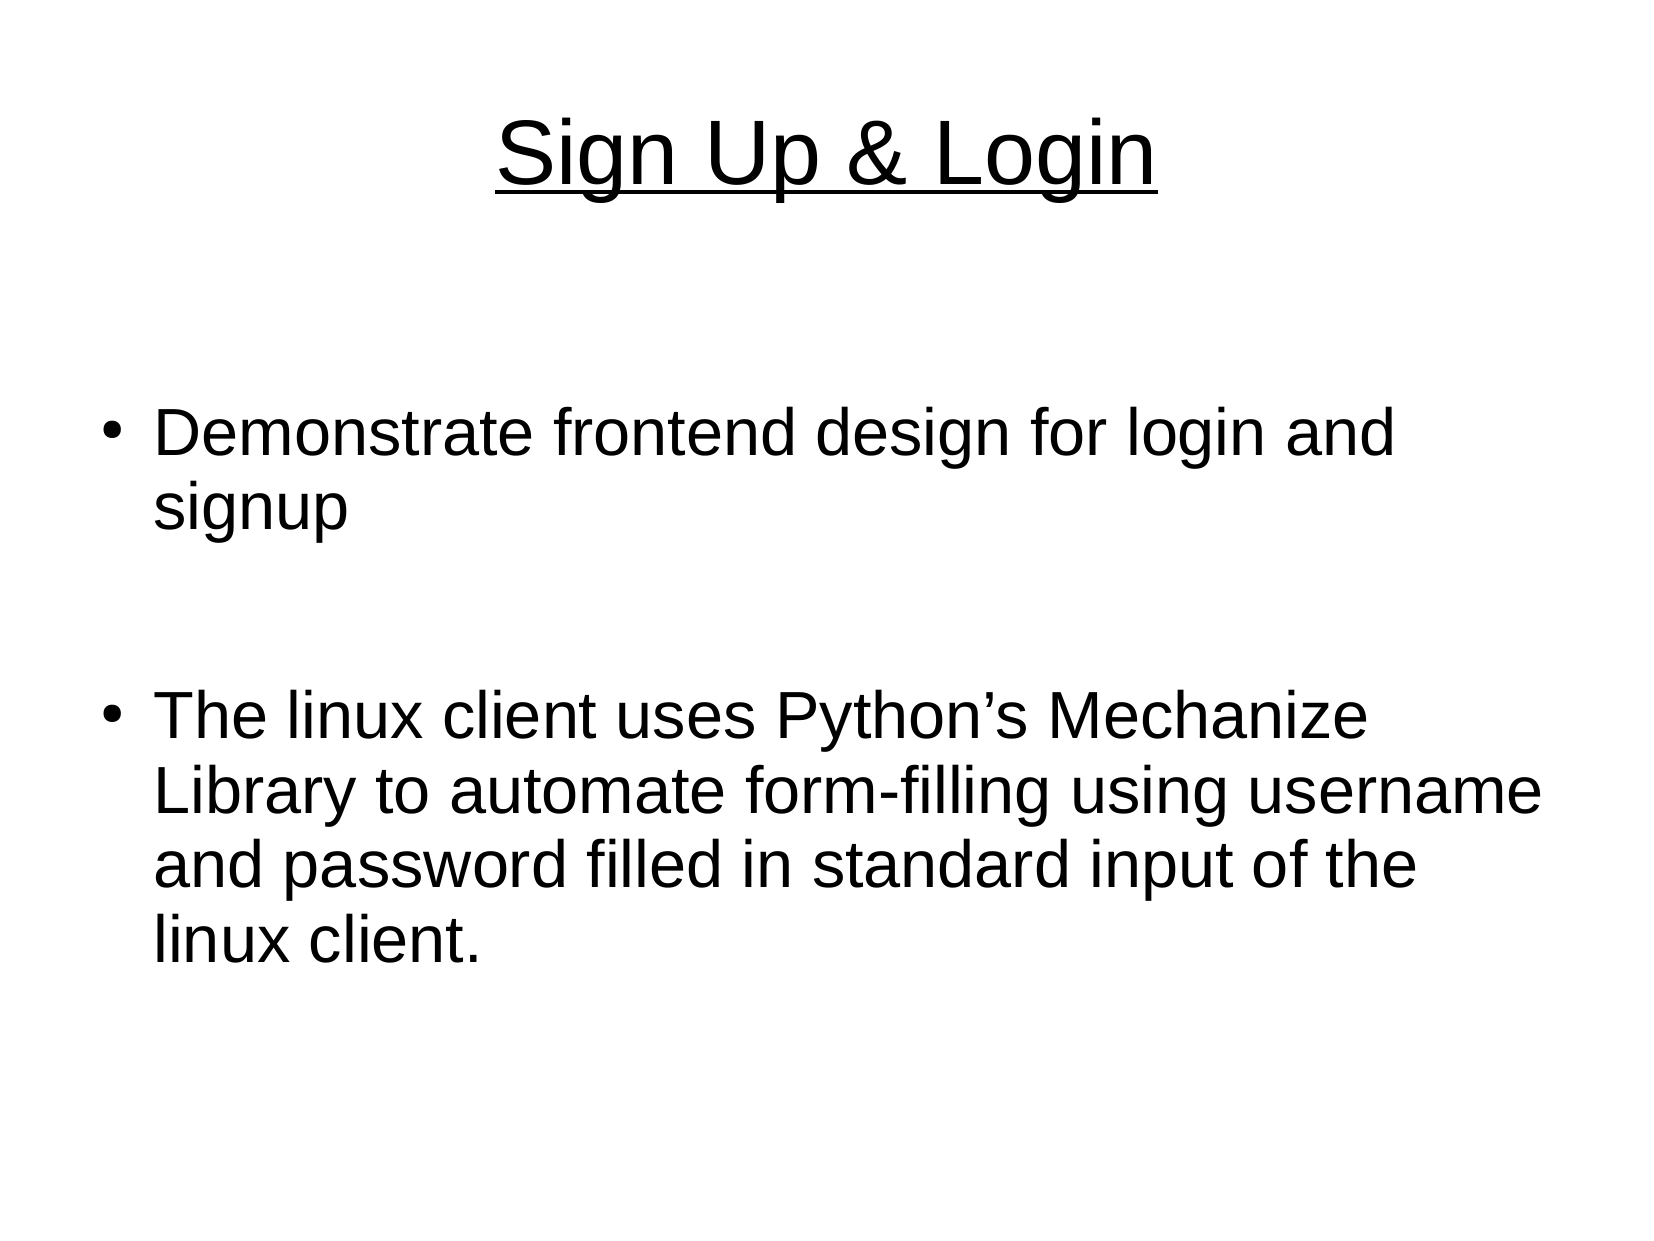

# Sign Up & Login
Demonstrate frontend design for login and signup
The linux client uses Python’s Mechanize Library to automate form-filling using username and password filled in standard input of the linux client.